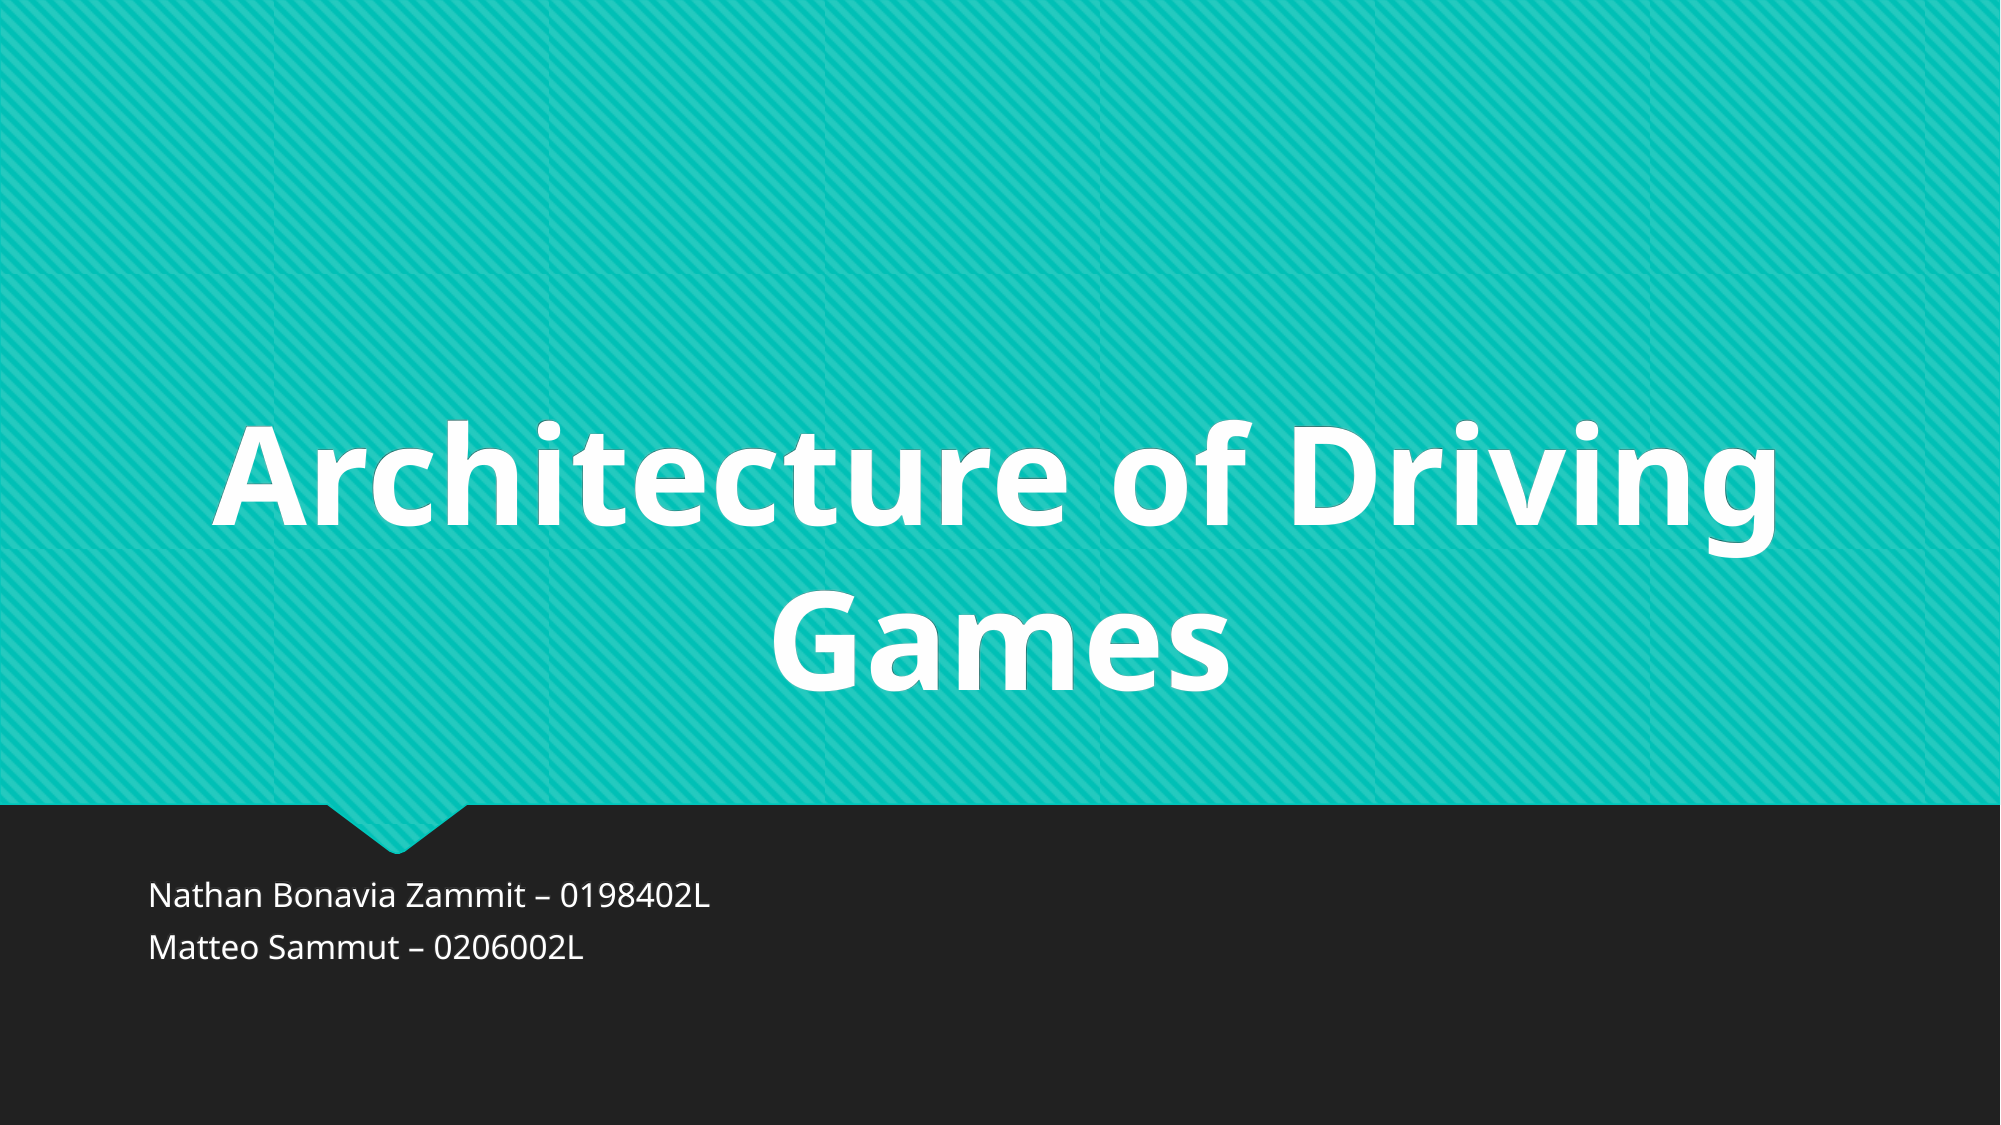

# Architecture of Driving Games
Nathan Bonavia Zammit – 0198402L
Matteo Sammut – 0206002L